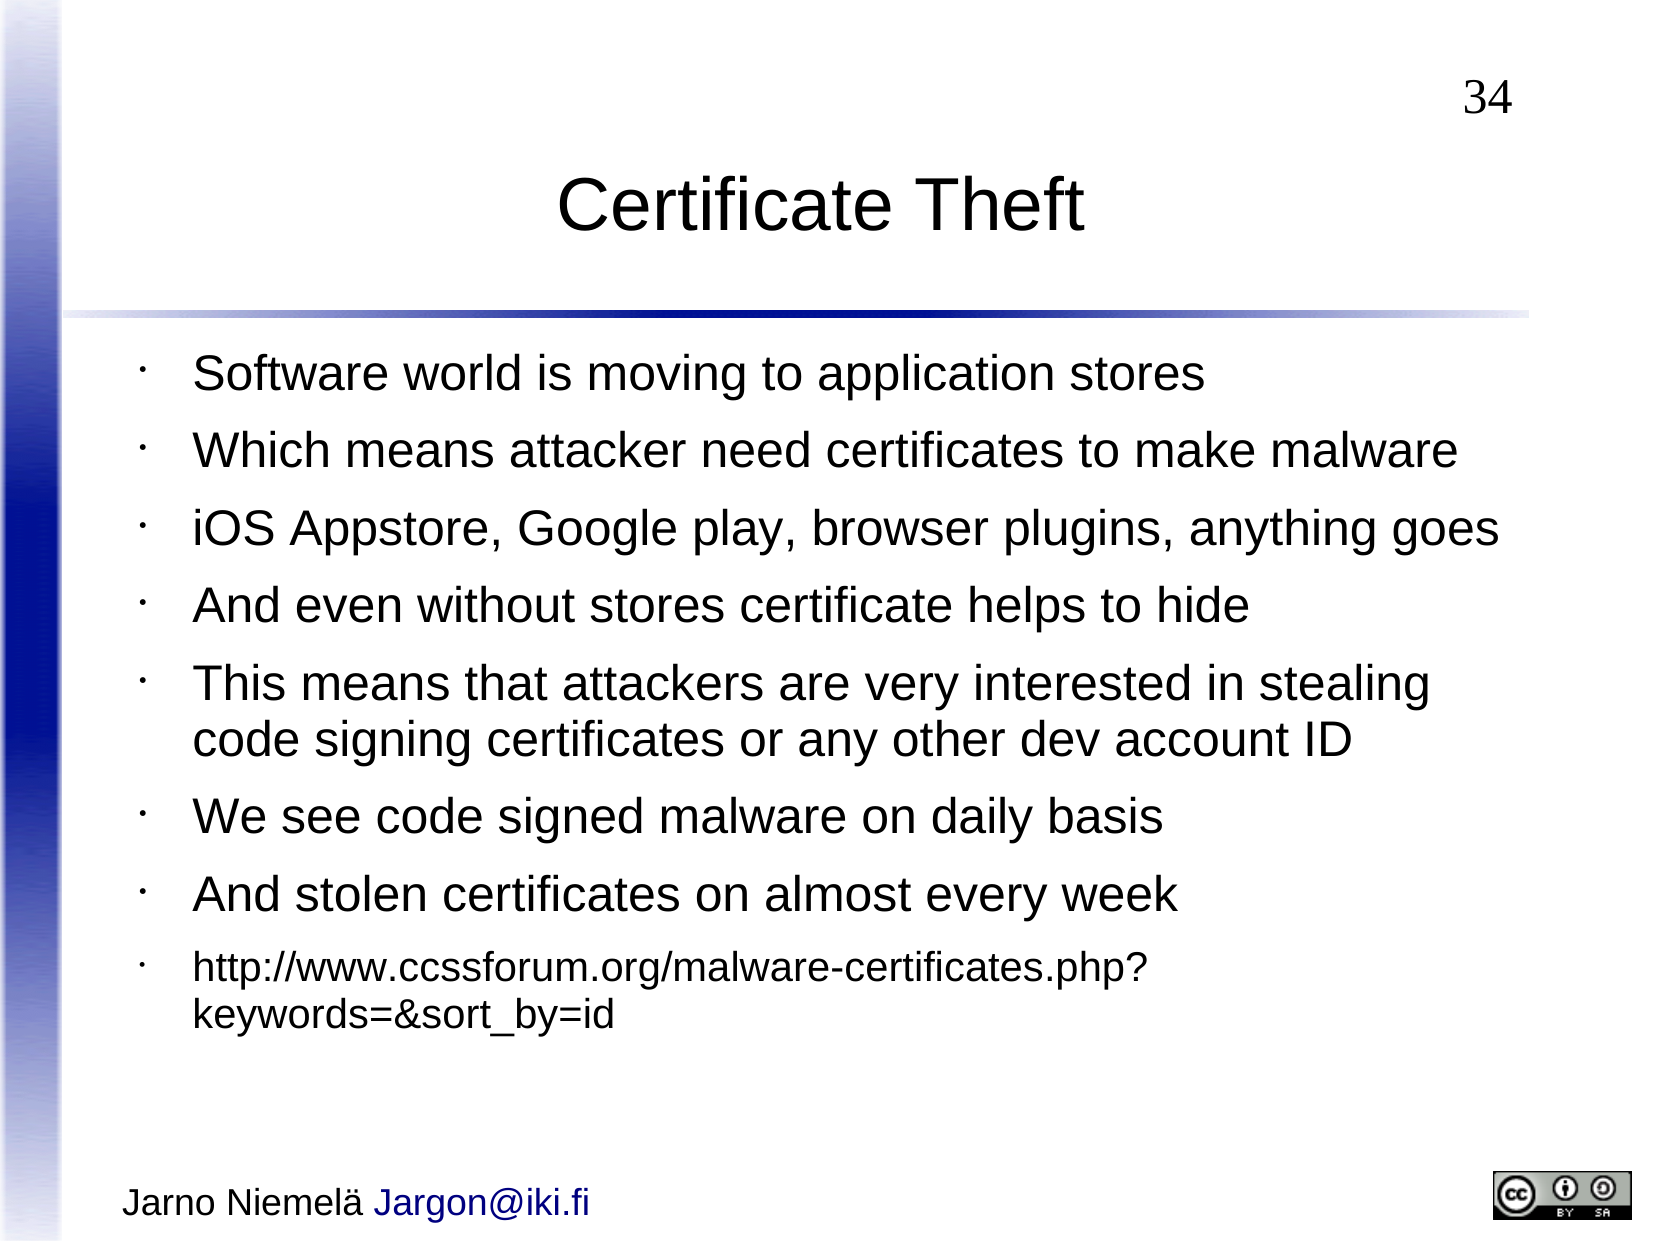

# Certificate Theft
Software world is moving to application stores
Which means attacker need certificates to make malware
iOS Appstore, Google play, browser plugins, anything goes
And even without stores certificate helps to hide
This means that attackers are very interested in stealing code signing certificates or any other dev account ID
We see code signed malware on daily basis
And stolen certificates on almost every week
http://www.ccssforum.org/malware-certificates.php?keywords=&sort_by=id